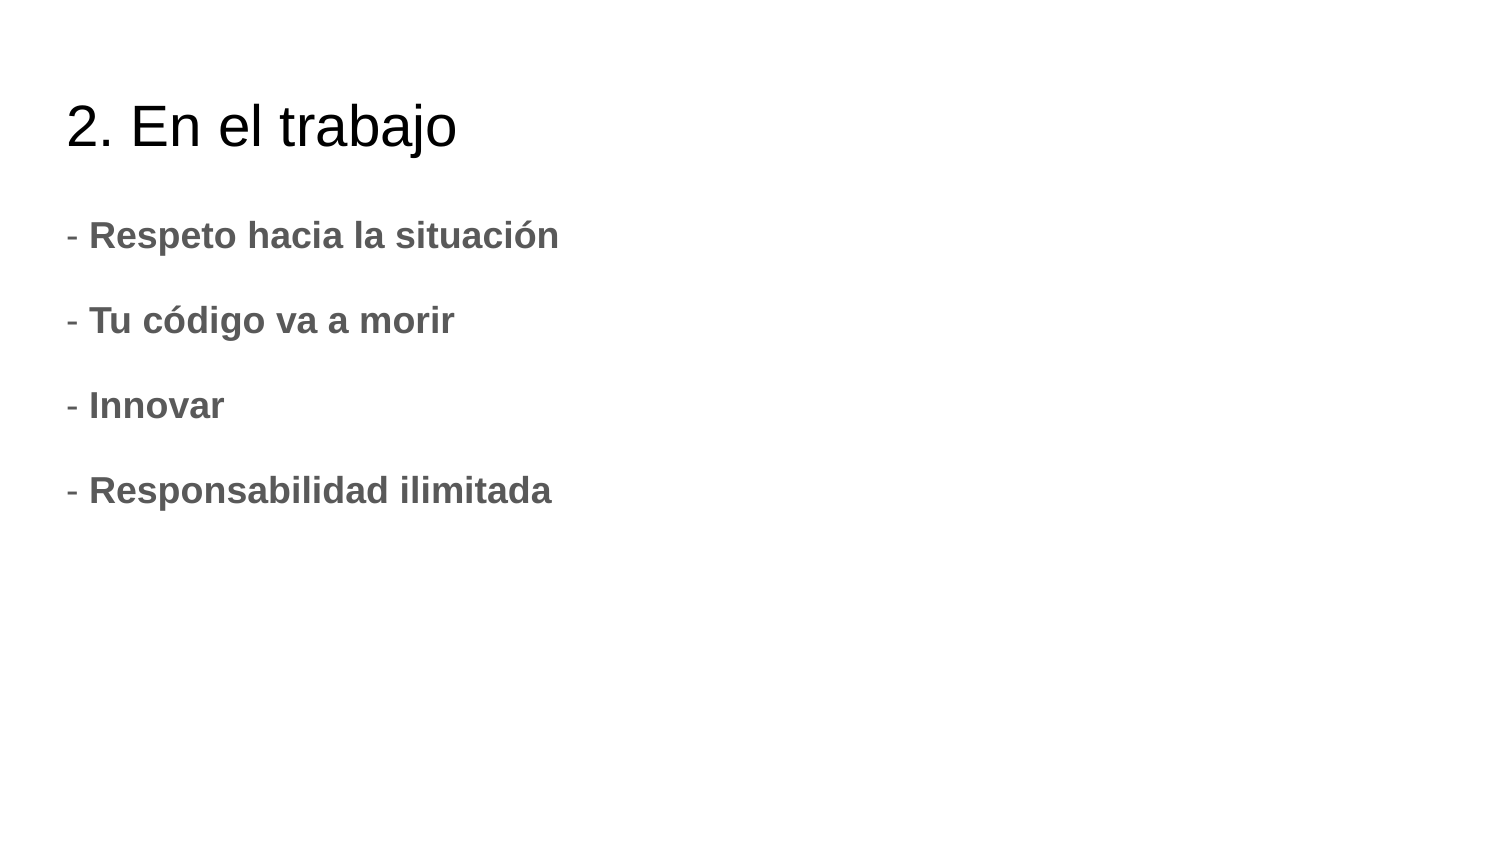

2. En el trabajo
# - Respeto hacia la situación
- Tu código va a morir
- Innovar
- Responsabilidad ilimitada